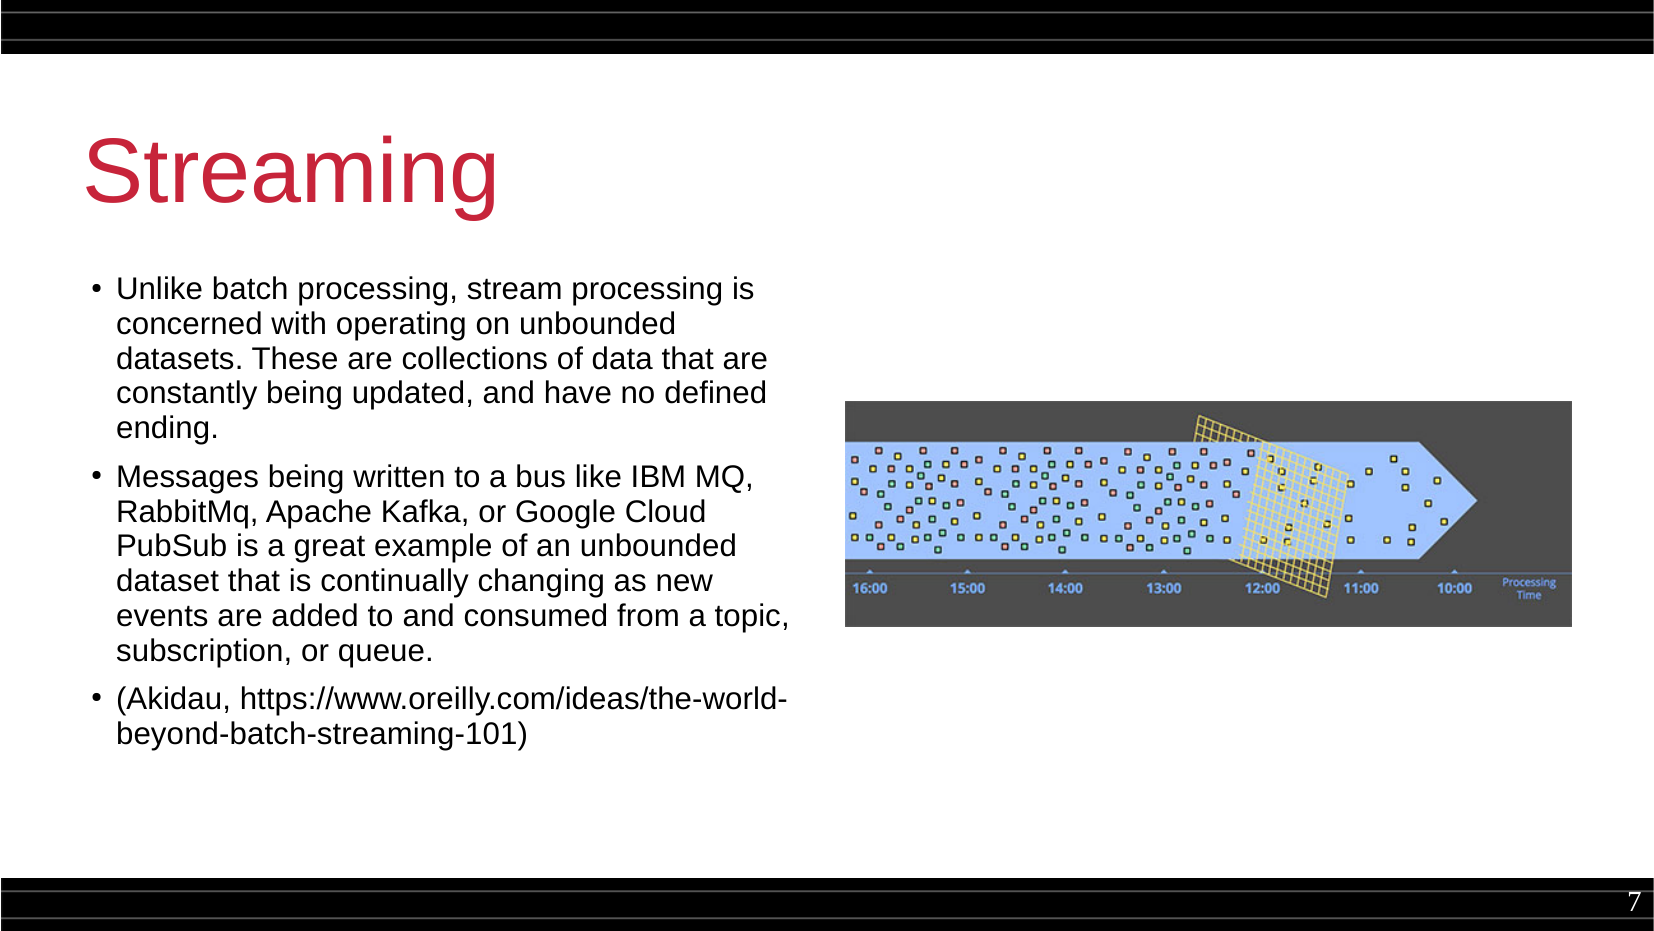

# Streaming
Unlike batch processing, stream processing is concerned with operating on unbounded datasets. These are collections of data that are constantly being updated, and have no defined ending.
Messages being written to a bus like IBM MQ, RabbitMq, Apache Kafka, or Google Cloud PubSub is a great example of an unbounded dataset that is continually changing as new events are added to and consumed from a topic, subscription, or queue.
(Akidau, https://www.oreilly.com/ideas/the-world-beyond-batch-streaming-101)